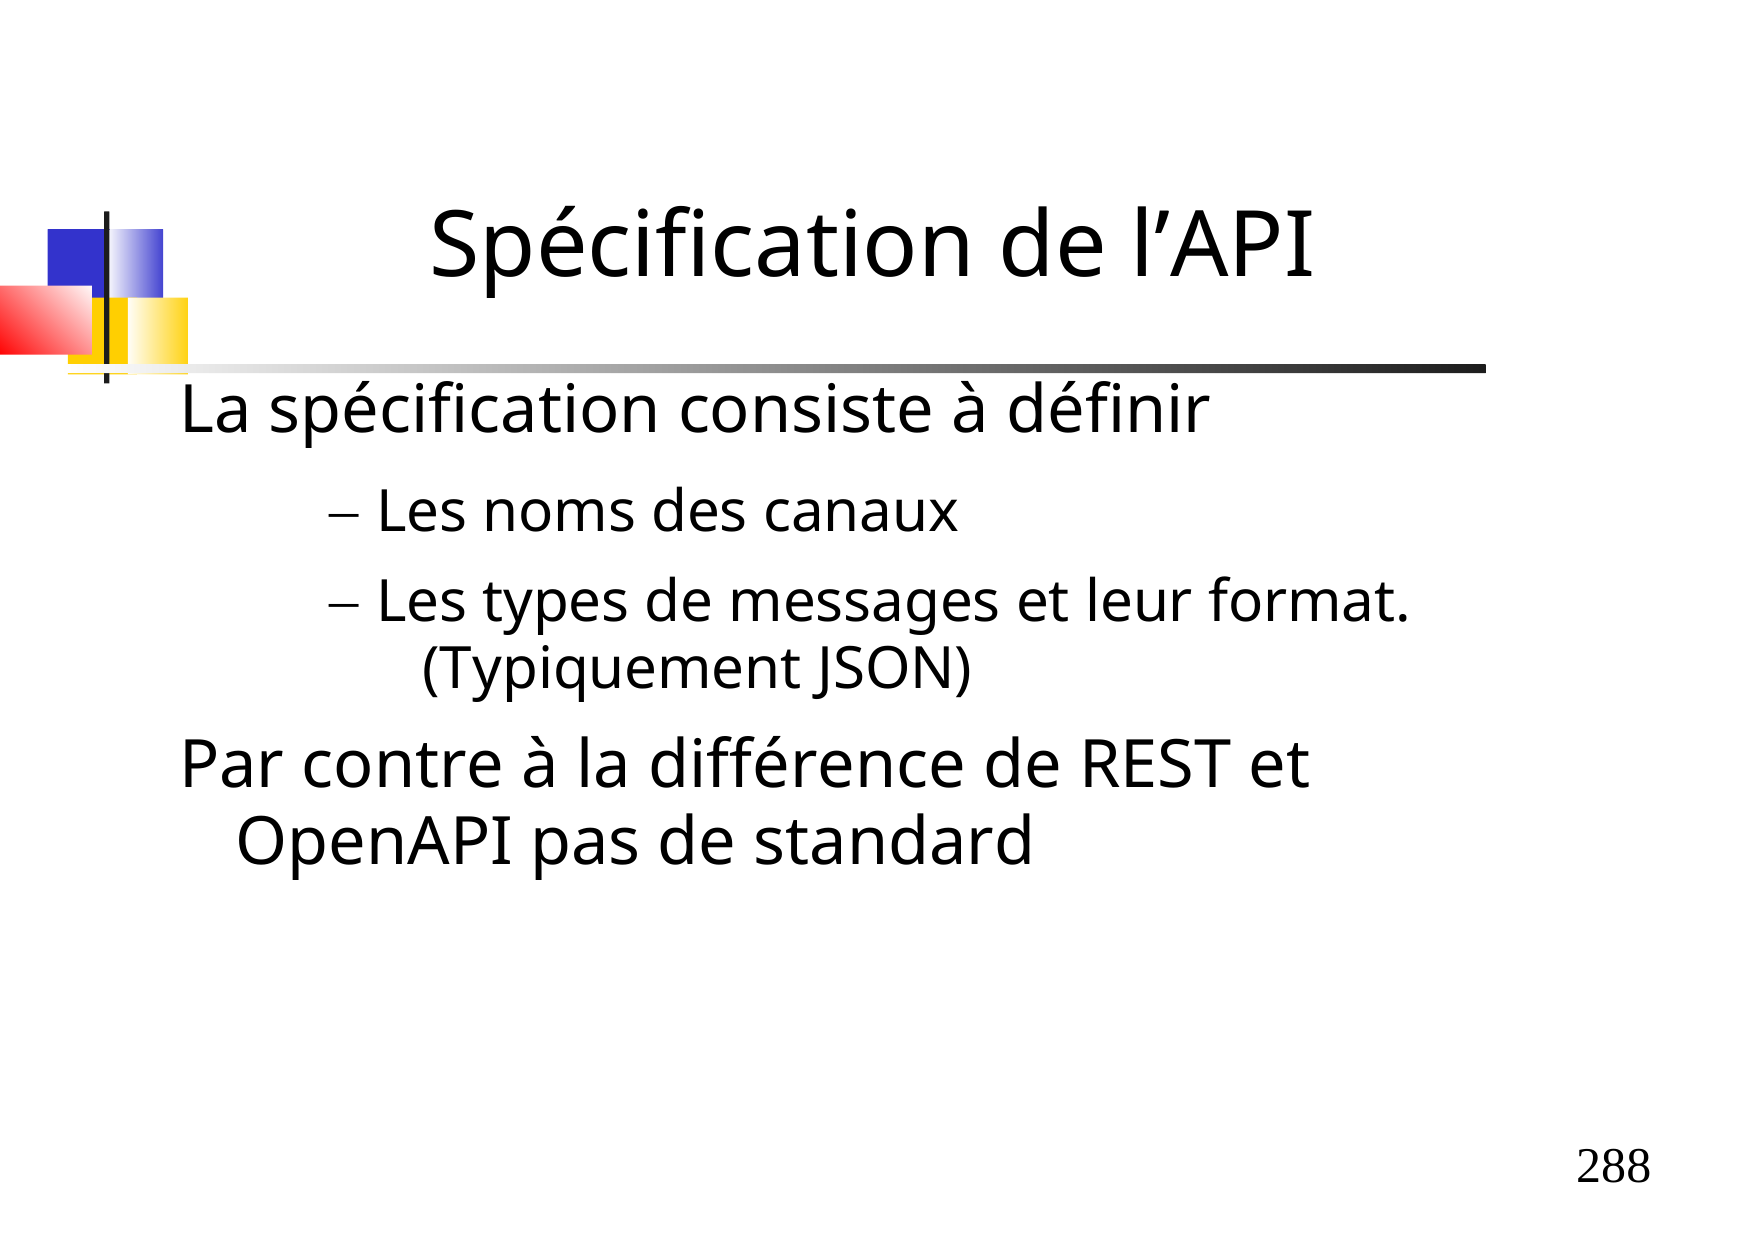

# Spécification de l’API
La spécification consiste à définir
Les noms des canaux
Les types de messages et leur format. (Typiquement JSON)
Par contre à la différence de REST et OpenAPI pas de standard